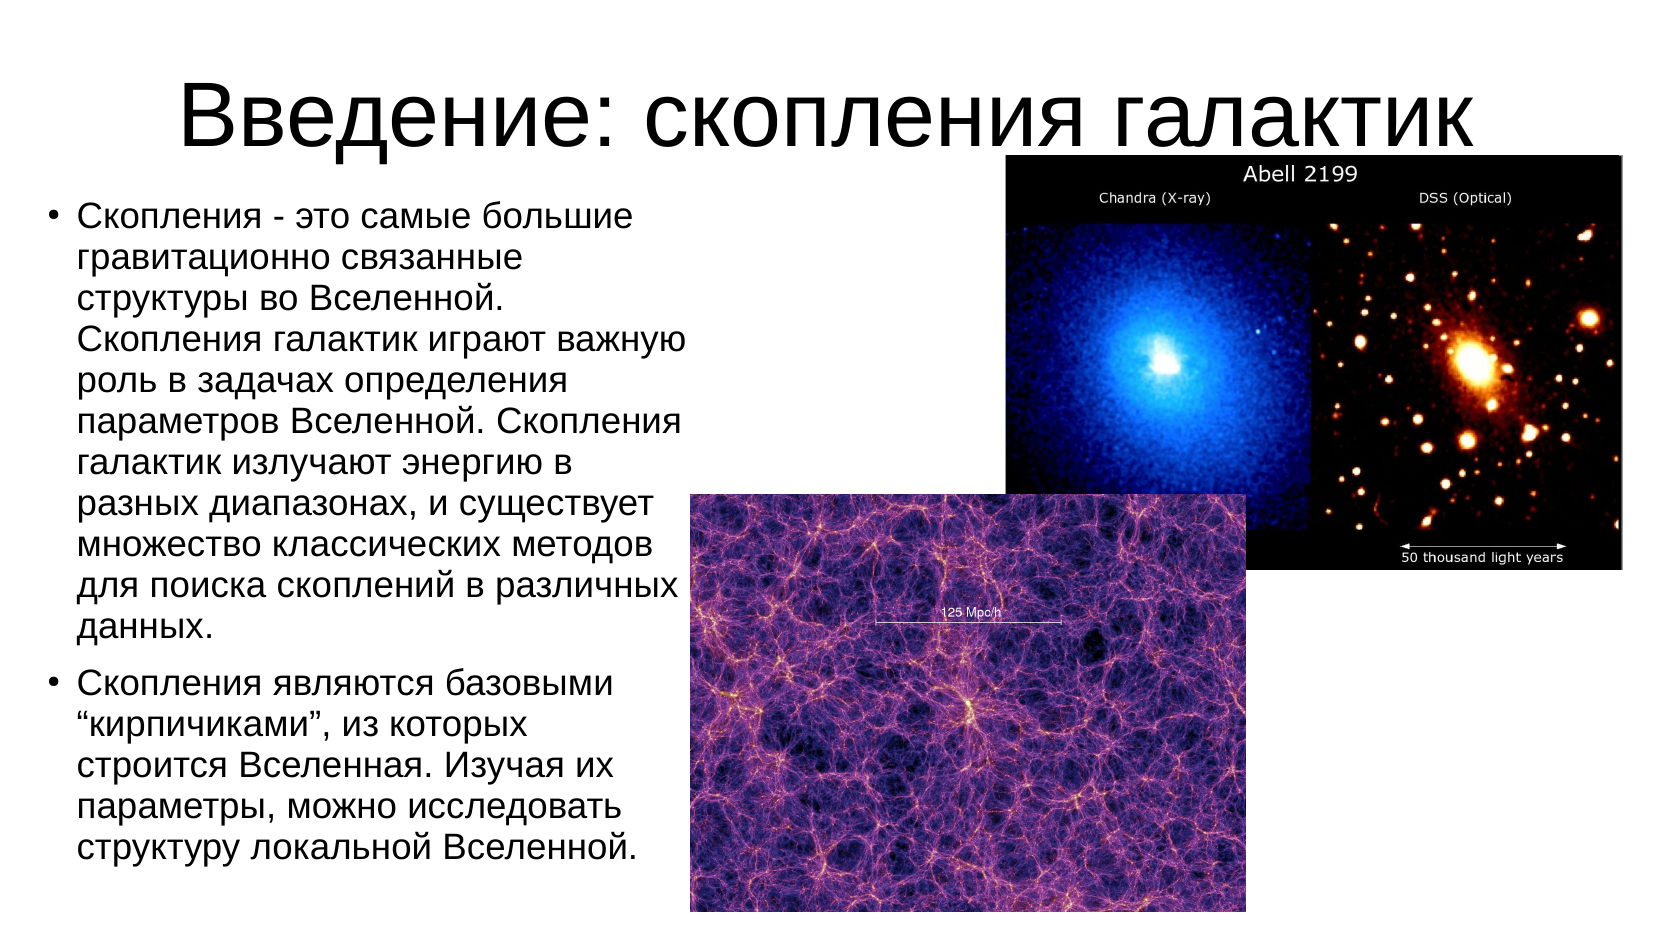

# Введение: скопления галактик
Скопления - это самые большие гравитационно связанные структуры во Вселенной. Скопления галактик играют важную роль в задачах определения параметров Вселенной. Скопления галактик излучают энергию в разных диапазонах, и существует множество классических методов для поиска скоплений в различных данных.
Скопления являются базовыми “кирпичиками”, из которых строится Вселенная. Изучая их параметры, можно исследовать структуру локальной Вселенной.